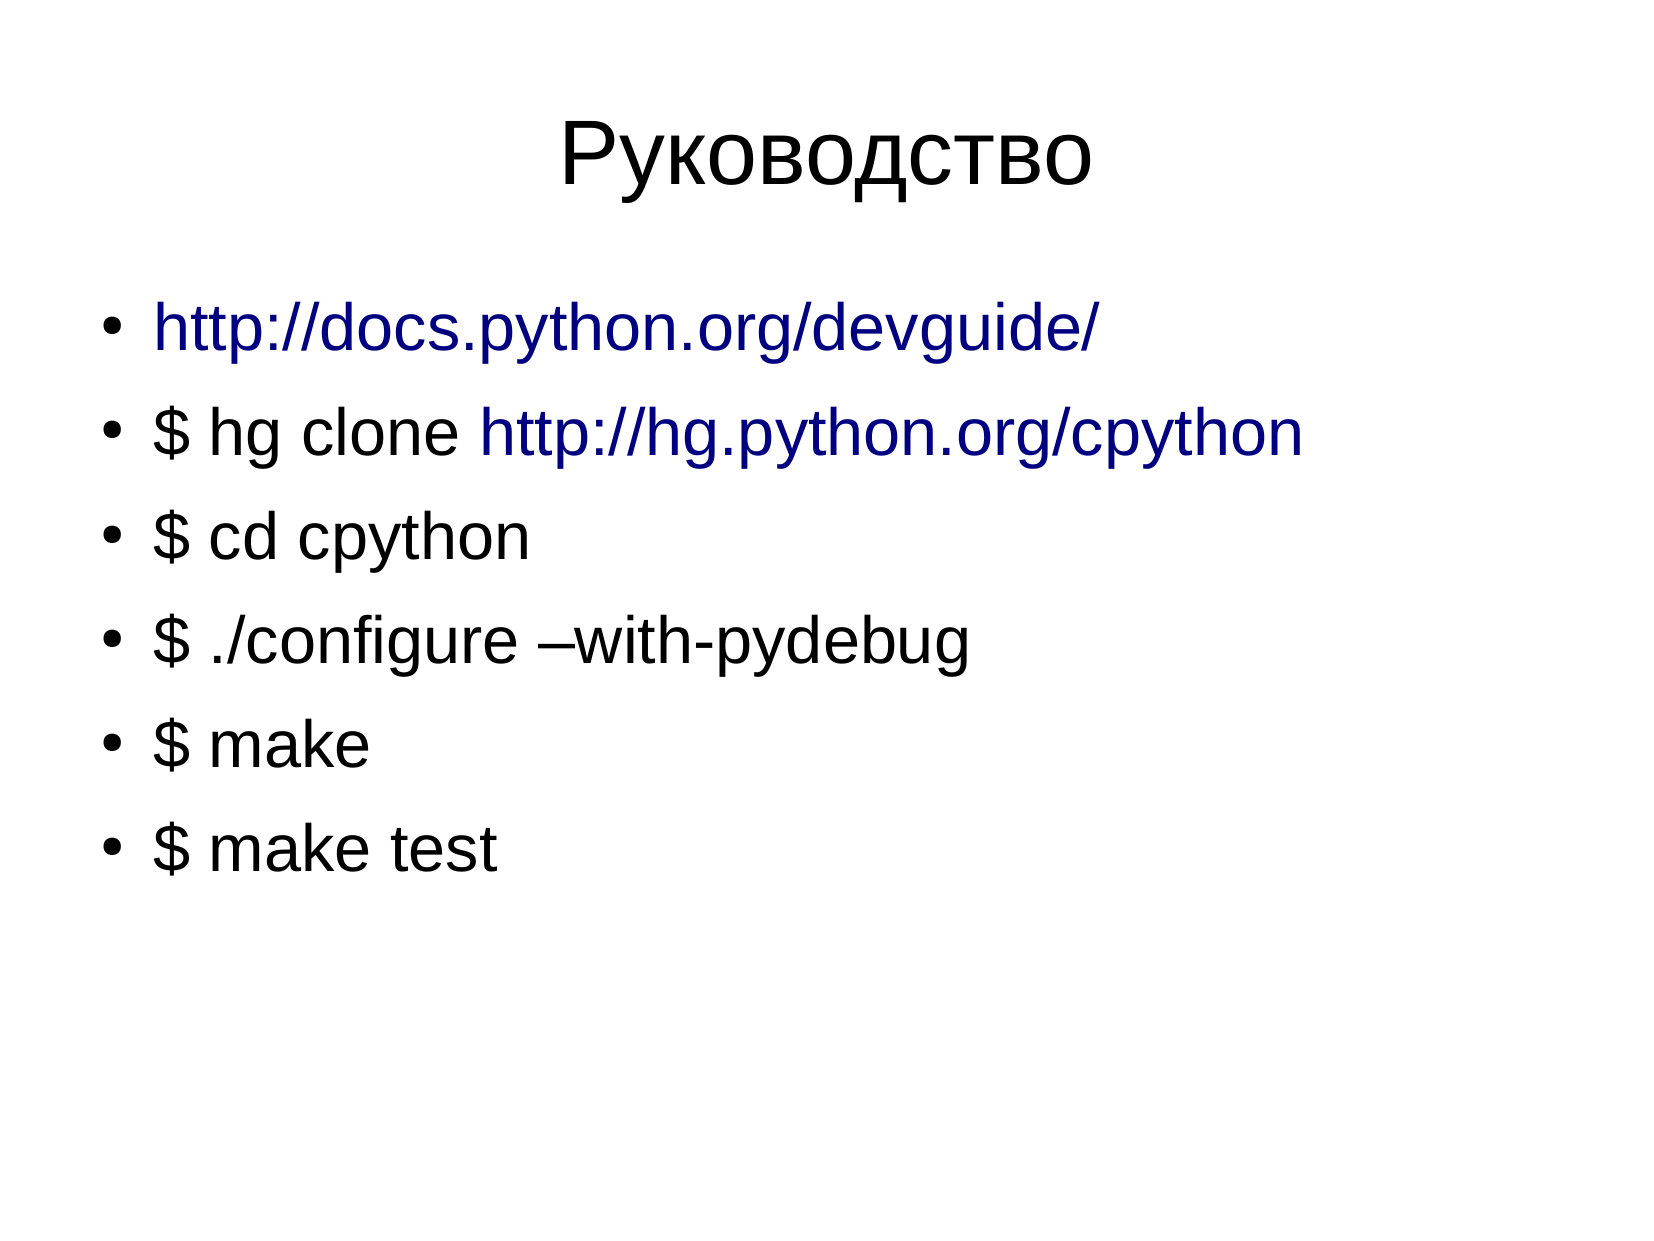

# Руководство
http://docs.python.org/devguide/
$ hg clone http://hg.python.org/cpython
$ cd cpython
$ ./configure –with-pydebug
$ make
$ make test